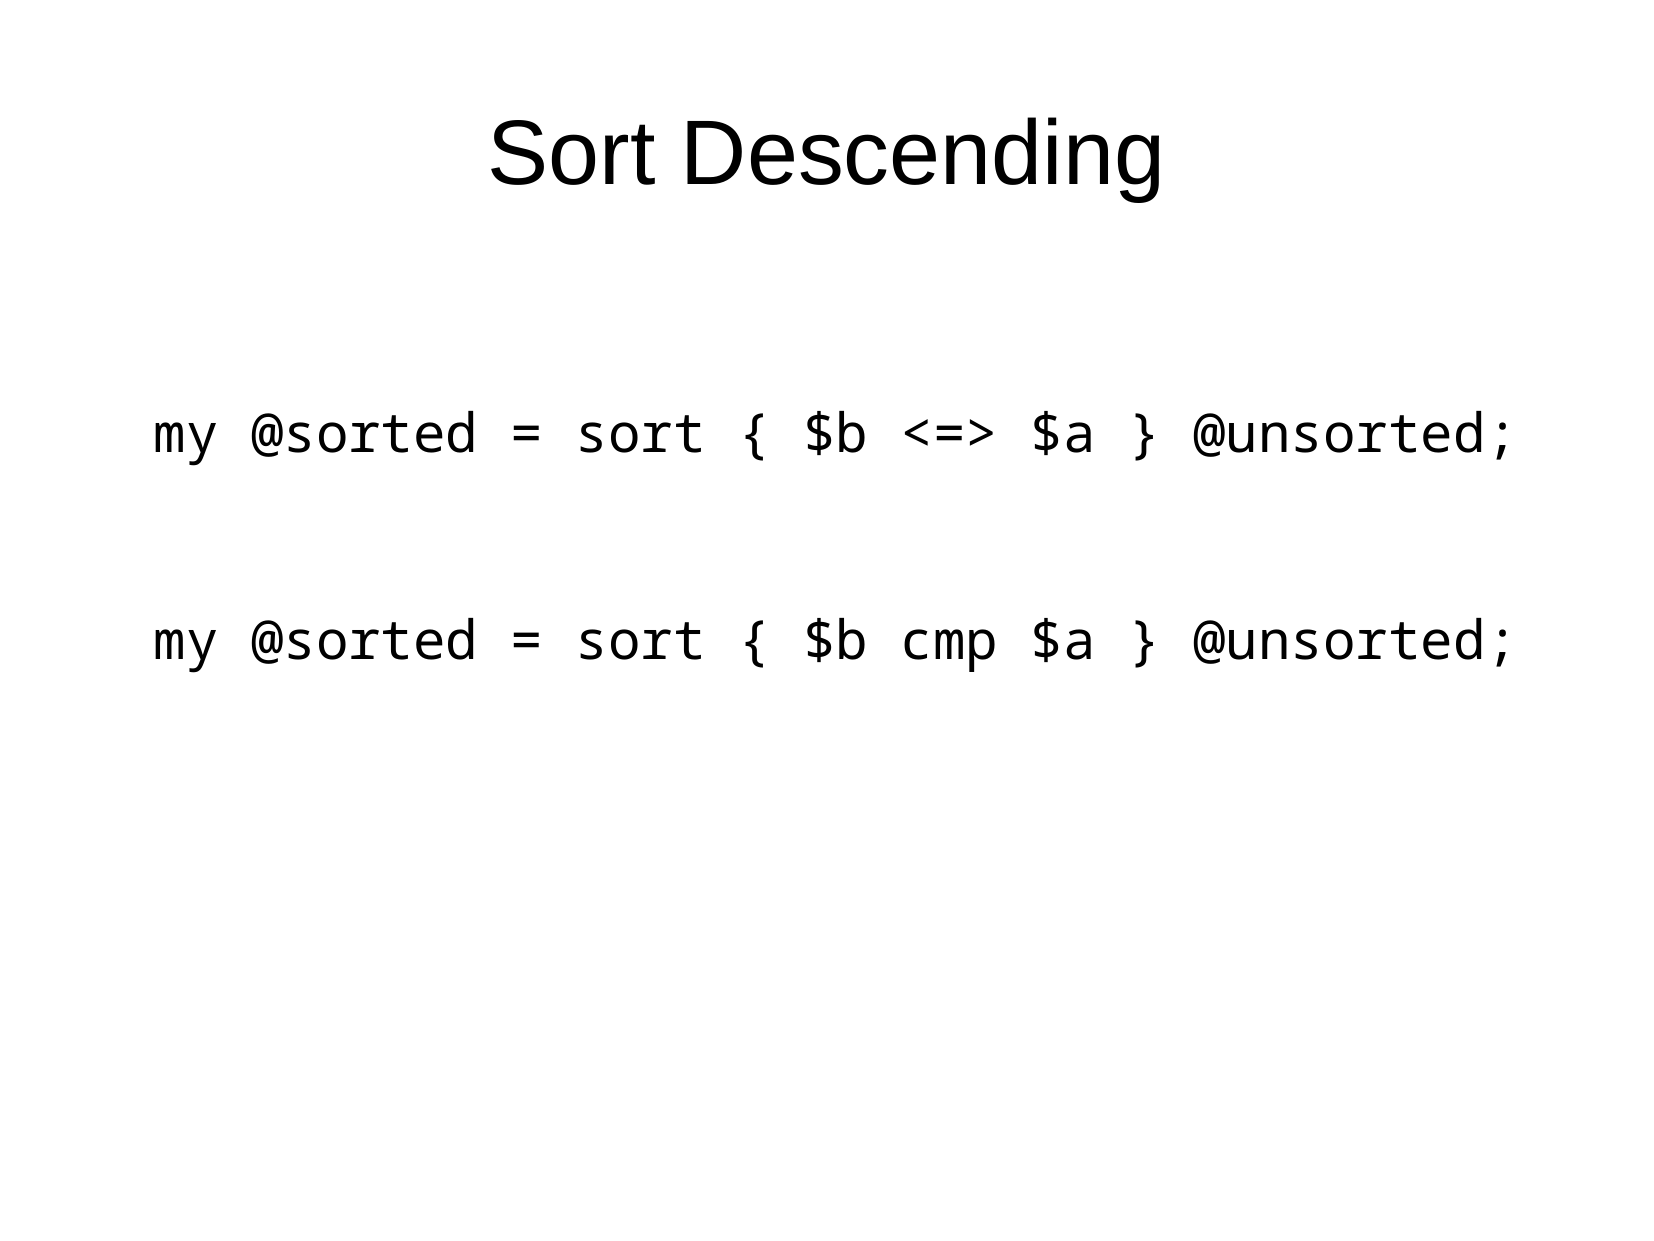

# Sort Descending
my @sorted = sort { $b <=> $a } @unsorted;
my @sorted = sort { $b cmp $a } @unsorted;